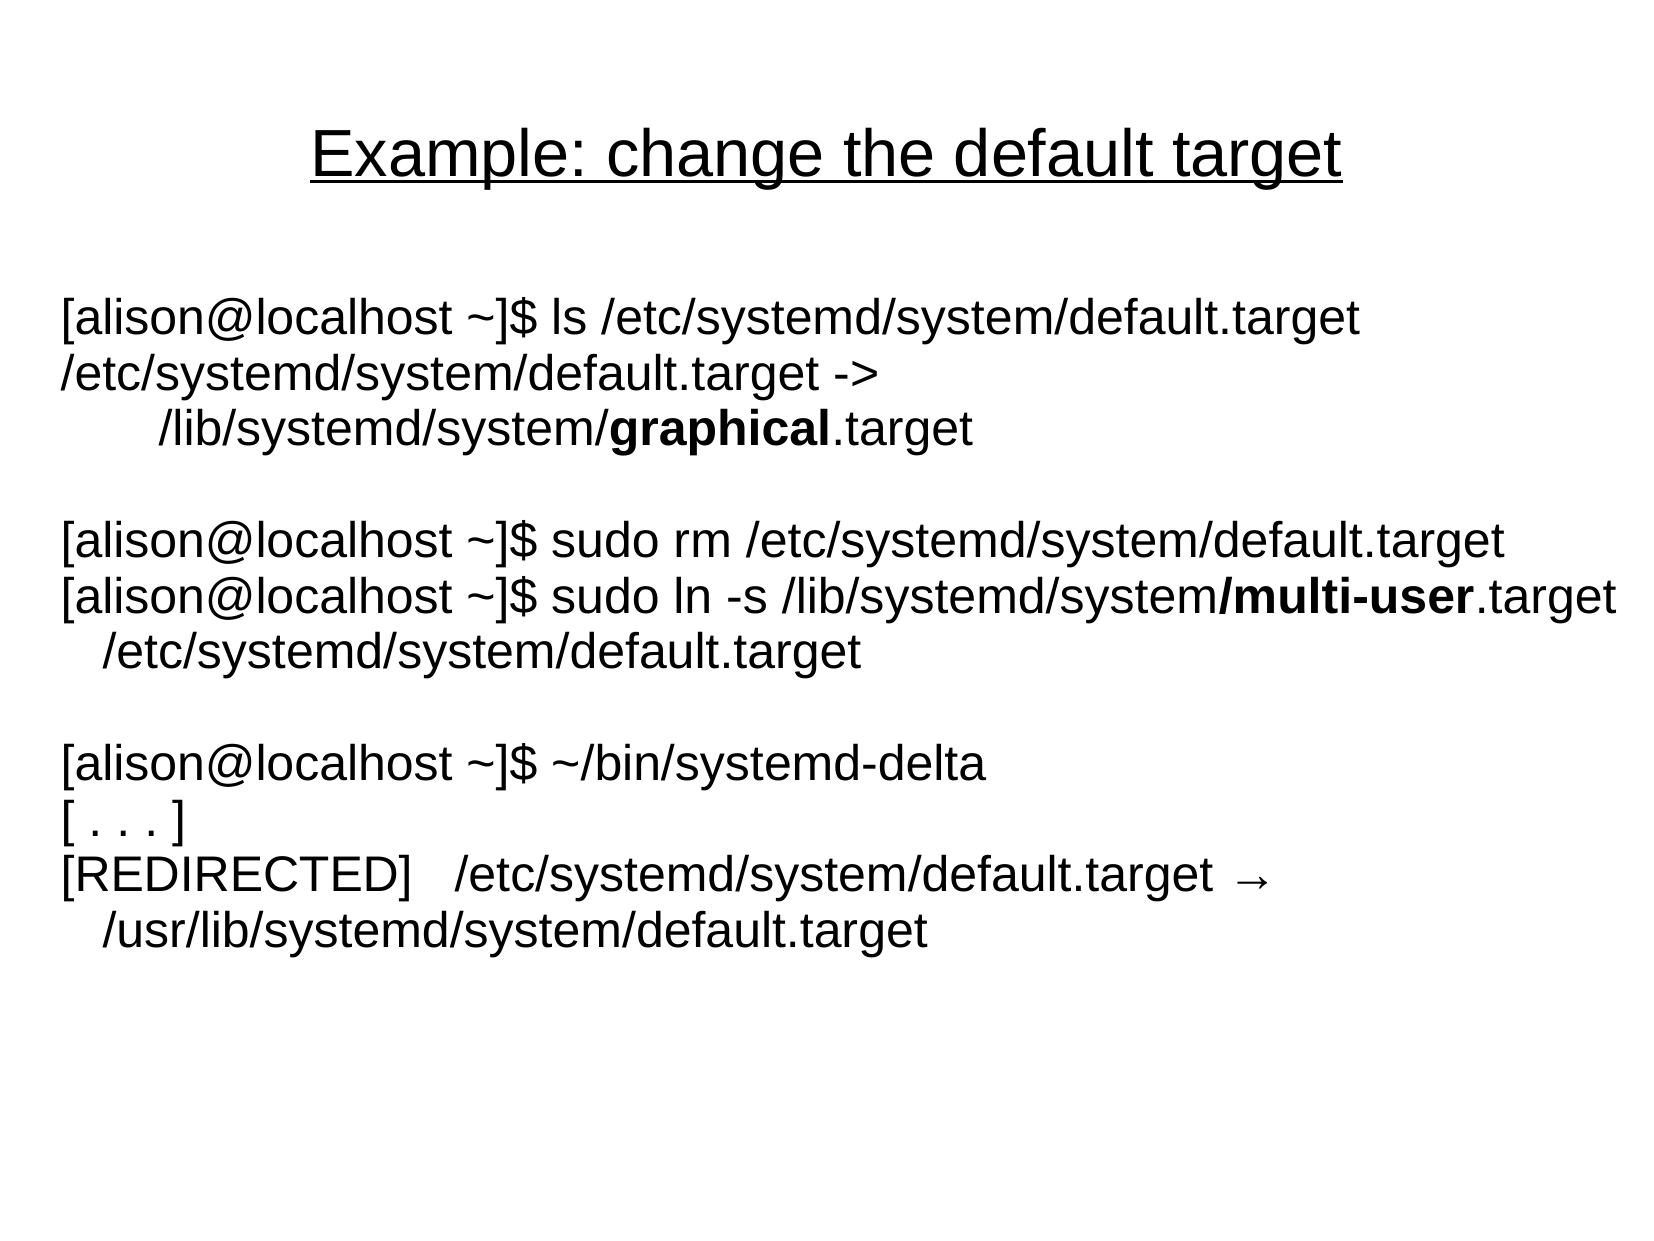

# Example: change the default target
[alison@localhost ~]$ ls /etc/systemd/system/default.target
/etc/systemd/system/default.target ->
 /lib/systemd/system/graphical.target
[alison@localhost ~]$ sudo rm /etc/systemd/system/default.target
[alison@localhost ~]$ sudo ln -s /lib/systemd/system/multi-user.target
 /etc/systemd/system/default.target
[alison@localhost ~]$ ~/bin/systemd-delta
[ . . . ]
[REDIRECTED] /etc/systemd/system/default.target →
 /usr/lib/systemd/system/default.target